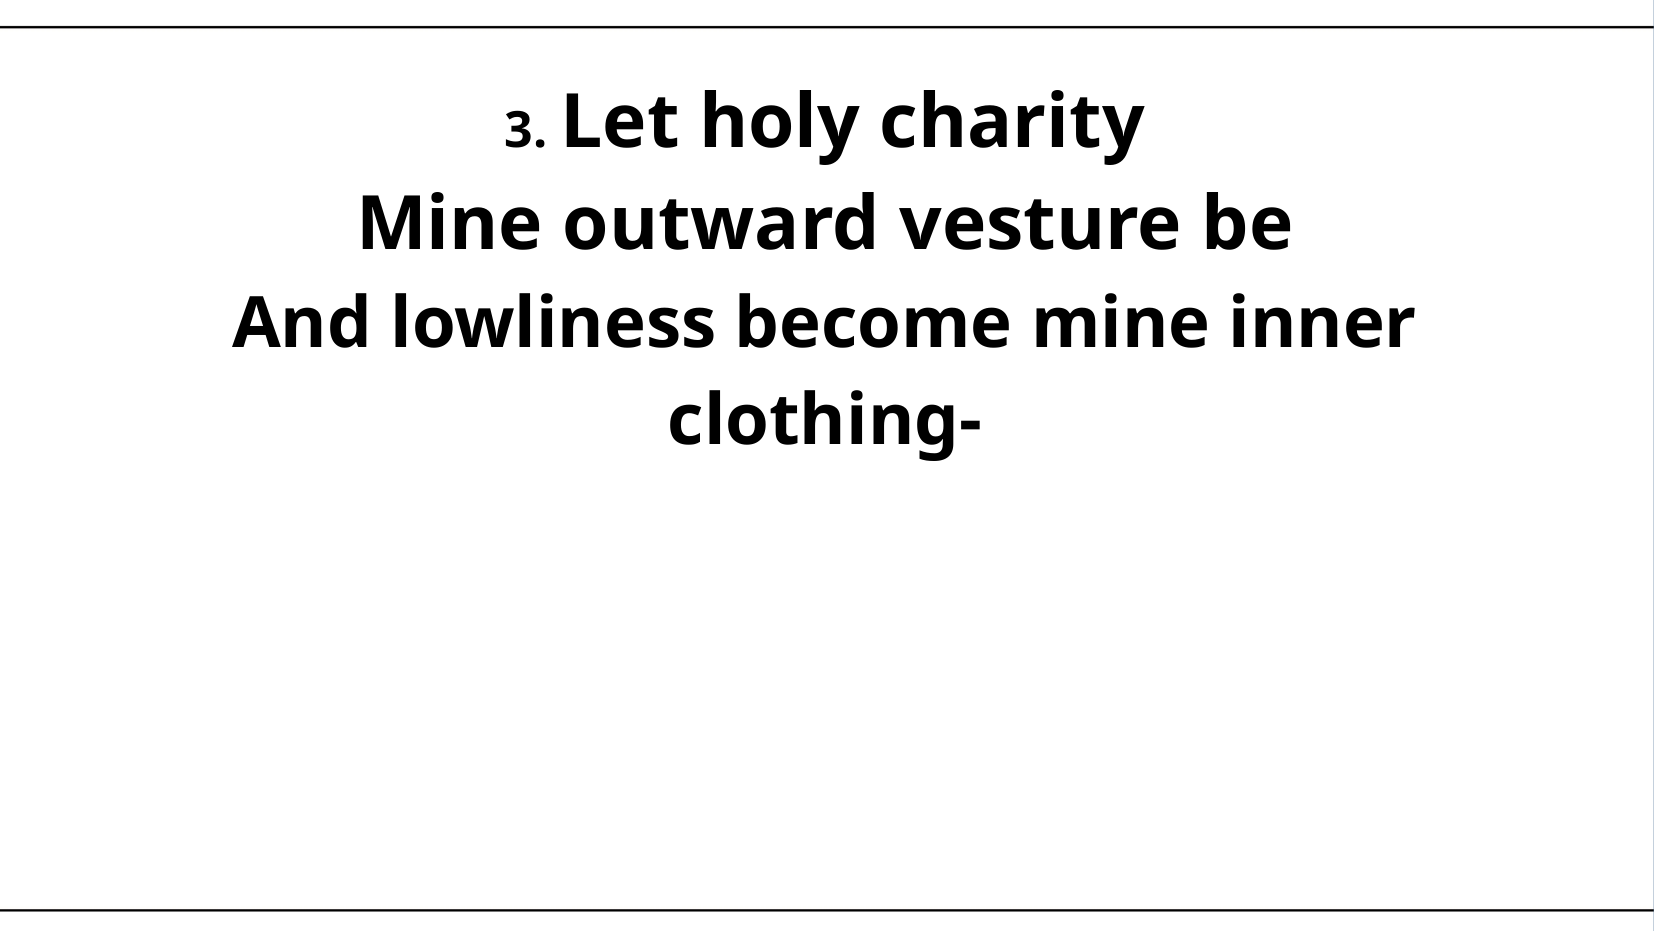

3. Let holy charity
Mine outward vesture be
And lowliness become mine inner clothing-